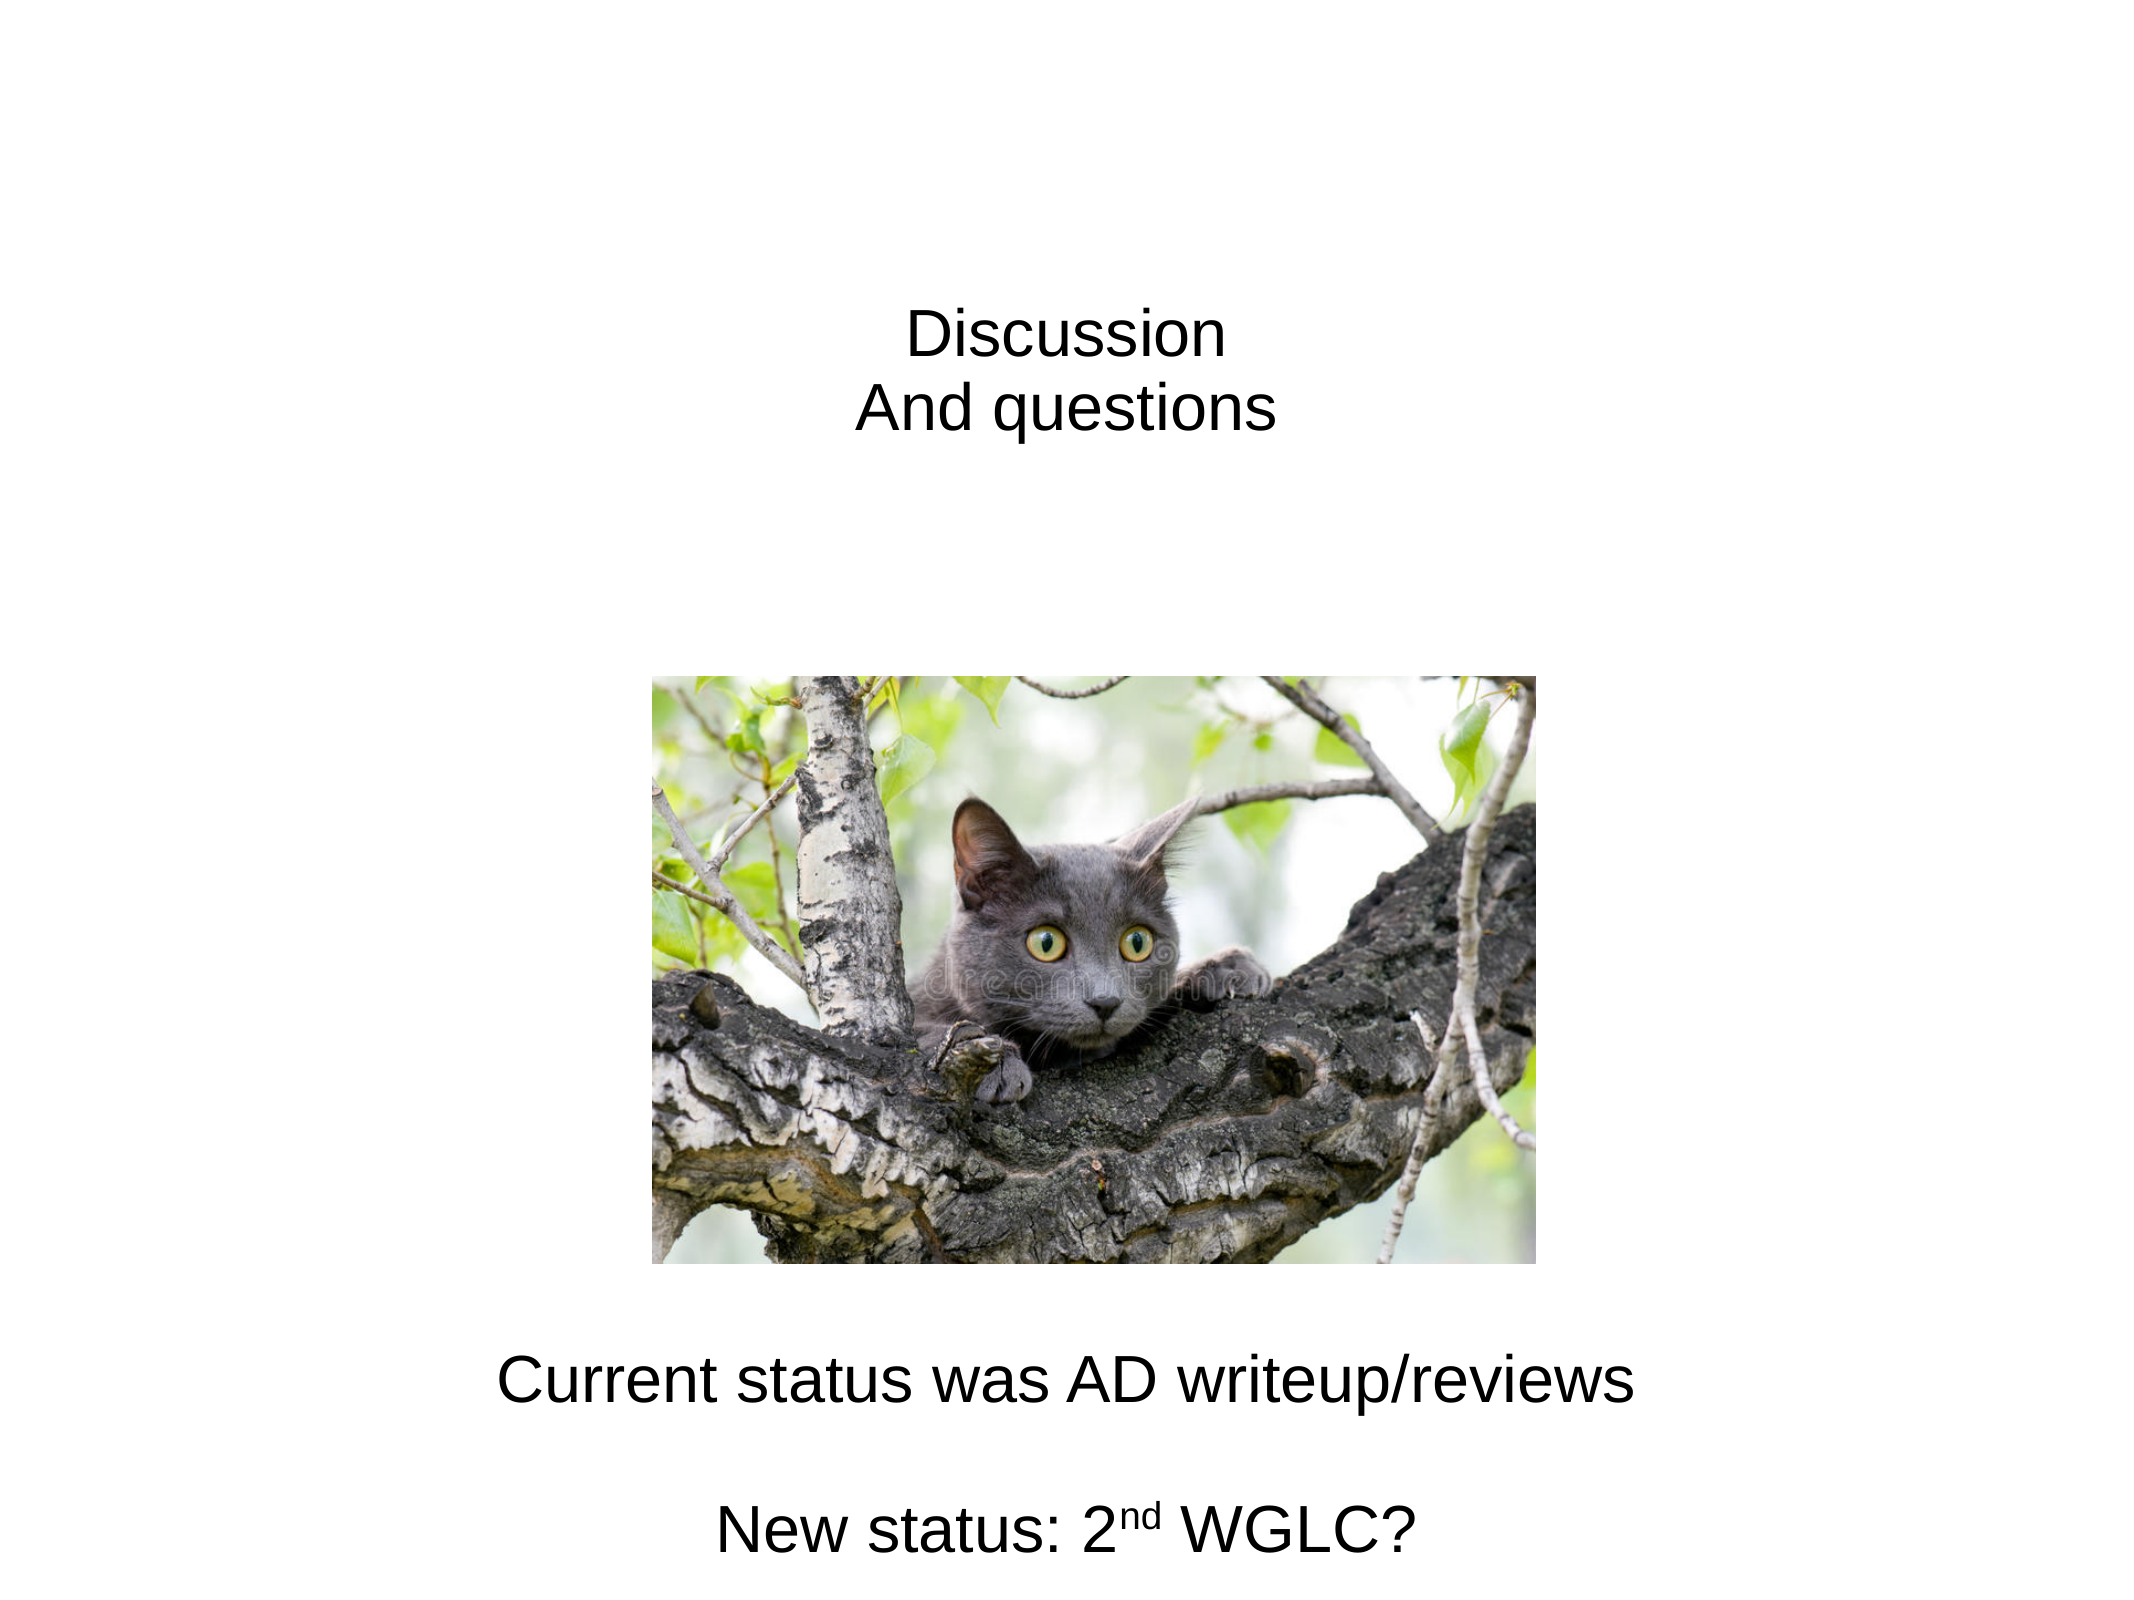

Discussion
And questions
Current status was AD writeup/reviews
New status: 2nd WGLC?